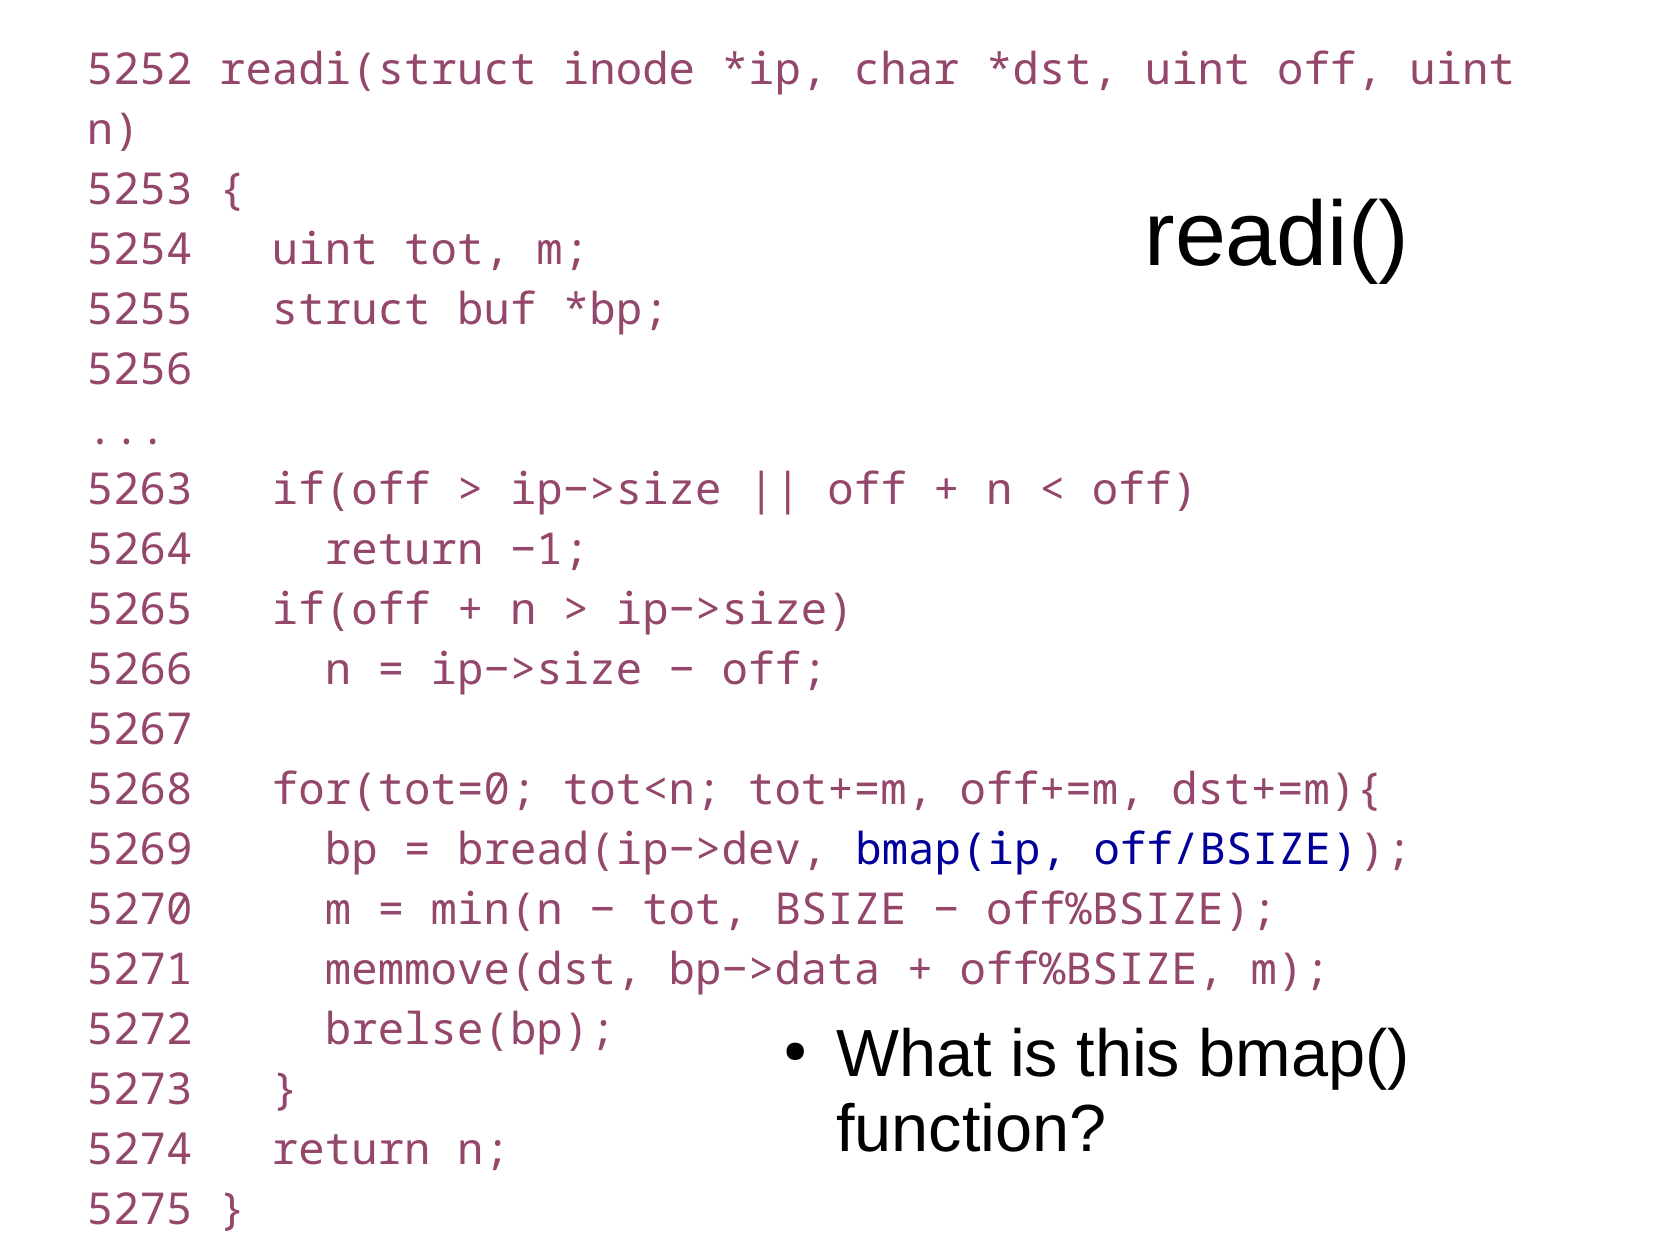

5252 readi(struct inode *ip, char *dst, uint off, uint n)
5253 {
5254 uint tot, m;
5255 struct buf *bp;
5256
...
5263 if(off > ip−>size || off + n < off)
5264 return −1;
5265 if(off + n > ip−>size)
5266 n = ip−>size − off;
5267
5268 for(tot=0; tot<n; tot+=m, off+=m, dst+=m){
5269 bp = bread(ip−>dev, bmap(ip, off/BSIZE));
5270 m = min(n − tot, BSIZE − off%BSIZE);
5271 memmove(dst, bp−>data + off%BSIZE, m);
5272 brelse(bp);
5273 }
5274 return n;
5275 }
# readi()
What is this bmap() function?